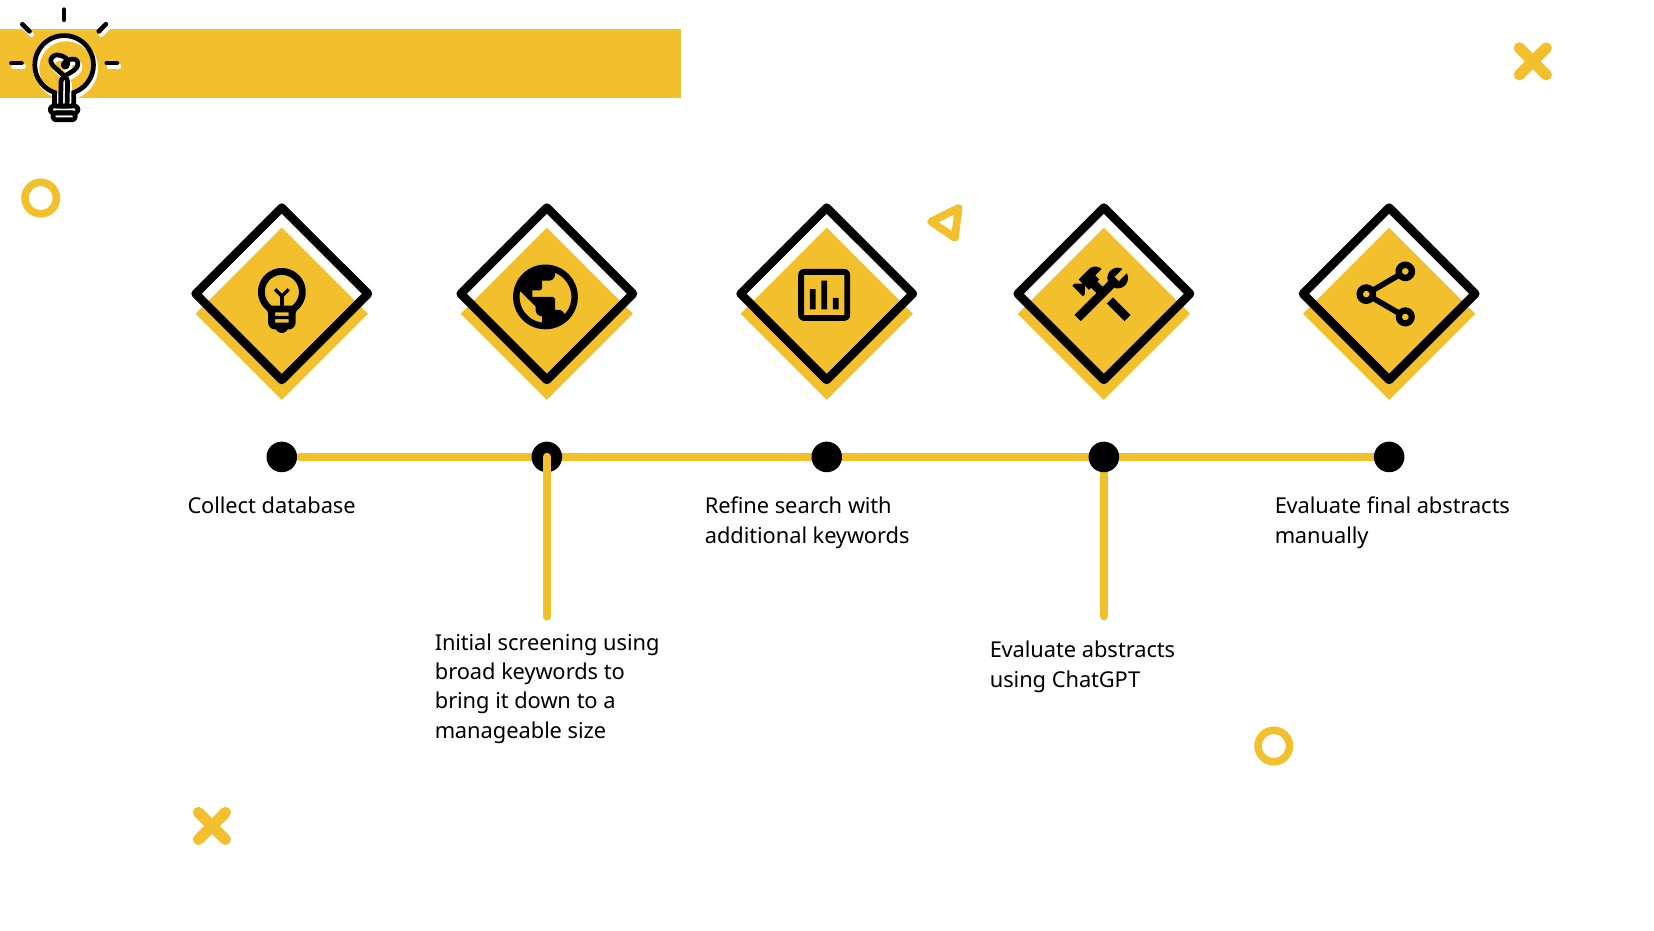

Collect database
Refine search with additional keywords
Evaluate final abstracts manually
Evaluate abstracts using ChatGPT
Initial screening using broad keywords to bring it down to a manageable size